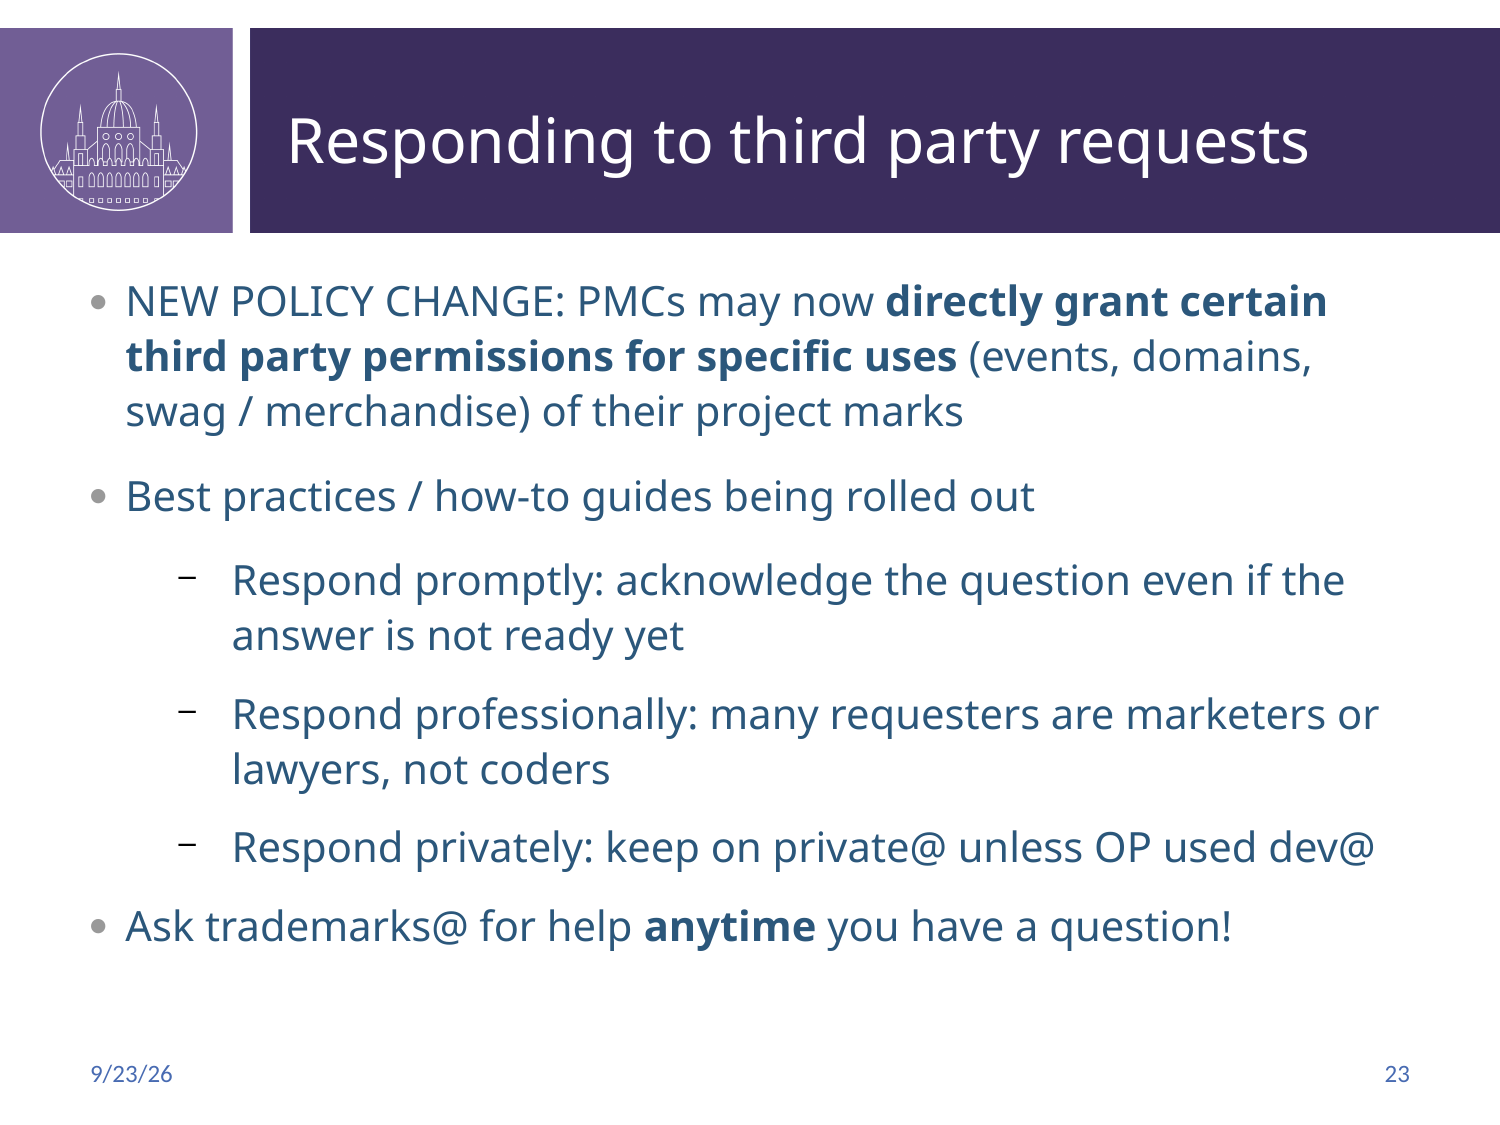

# Responding to third party requests
NEW POLICY CHANGE: PMCs may now directly grant certain third party permissions for specific uses (events, domains, swag / merchandise) of their project marks
Best practices / how-to guides being rolled out
Respond promptly: acknowledge the question even if the answer is not ready yet
Respond professionally: many requesters are marketers or lawyers, not coders
Respond privately: keep on private@ unless OP used dev@
Ask trademarks@ for help anytime you have a question!